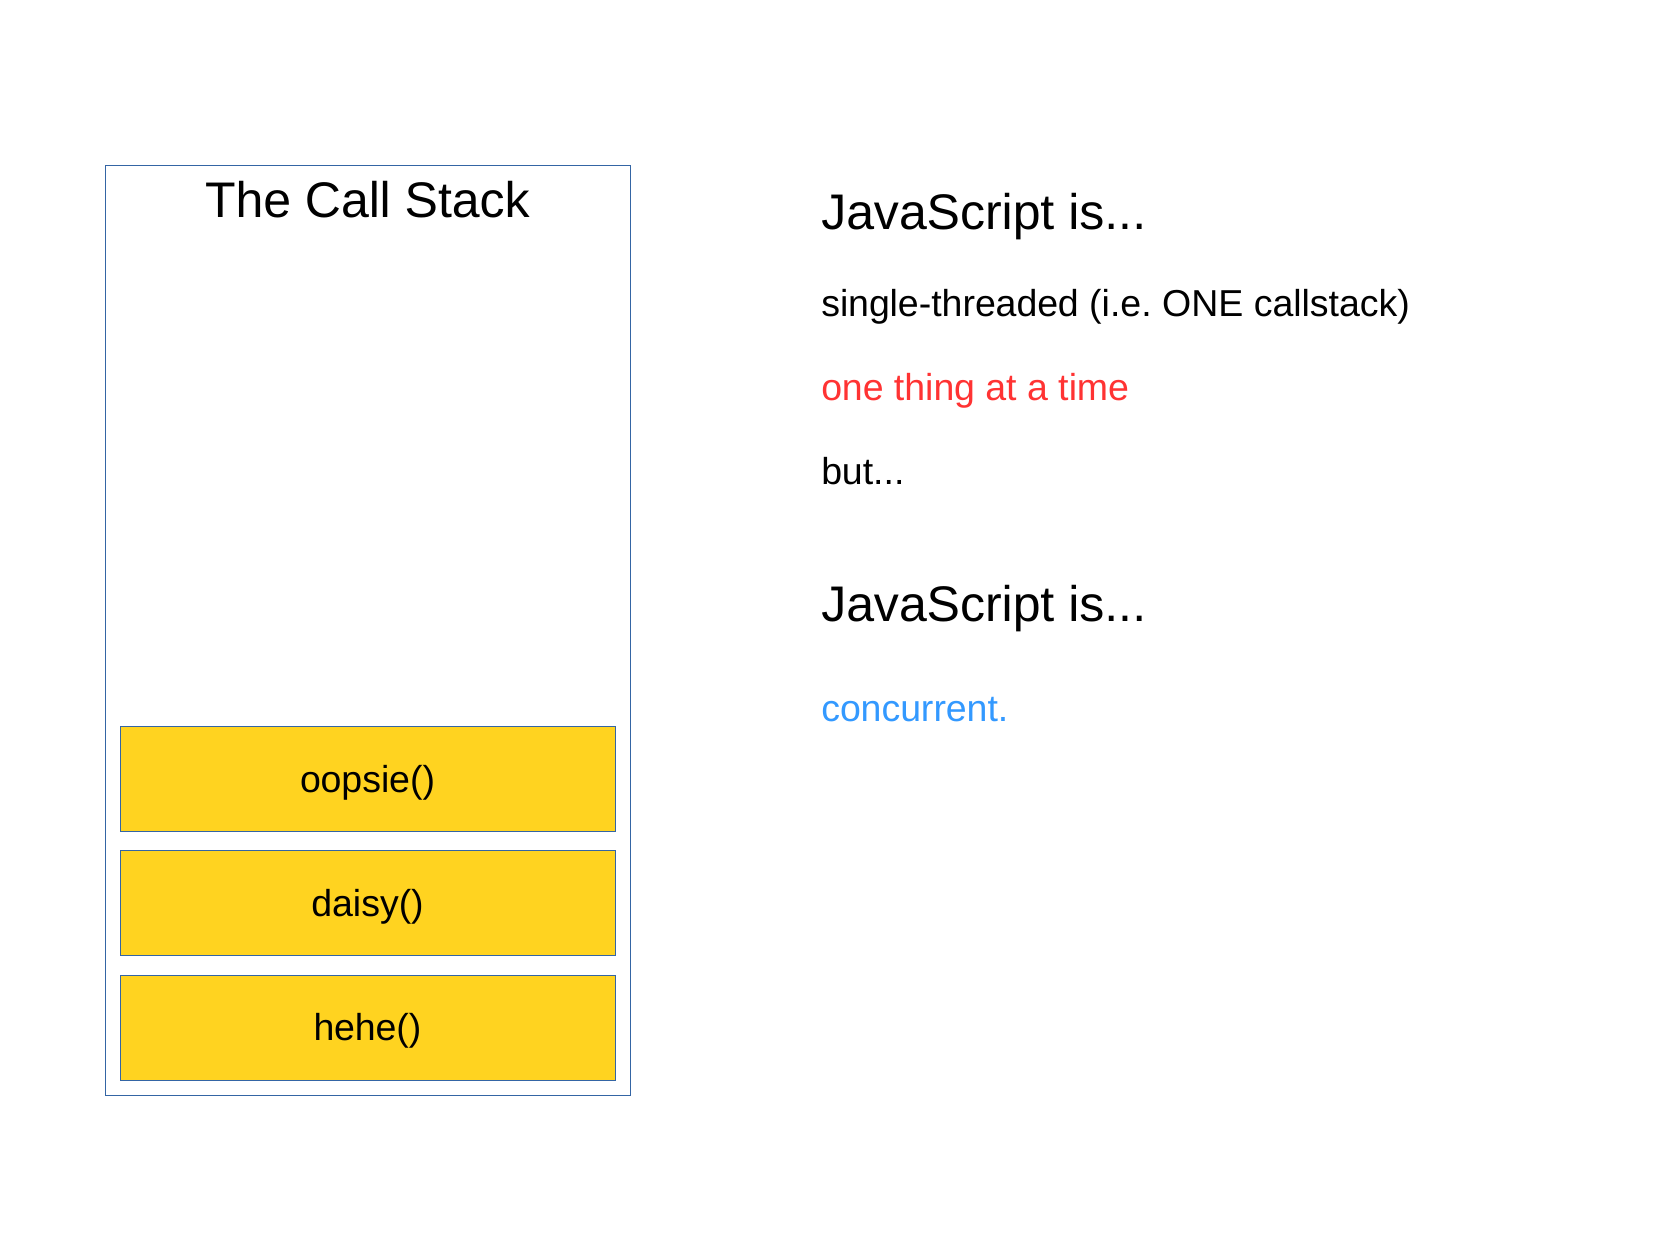

The Call Stack
JavaScript is...
single-threaded (i.e. ONE callstack)
one thing at a time
but...
JavaScript is...
concurrent.
oopsie()
daisy()
hehe()